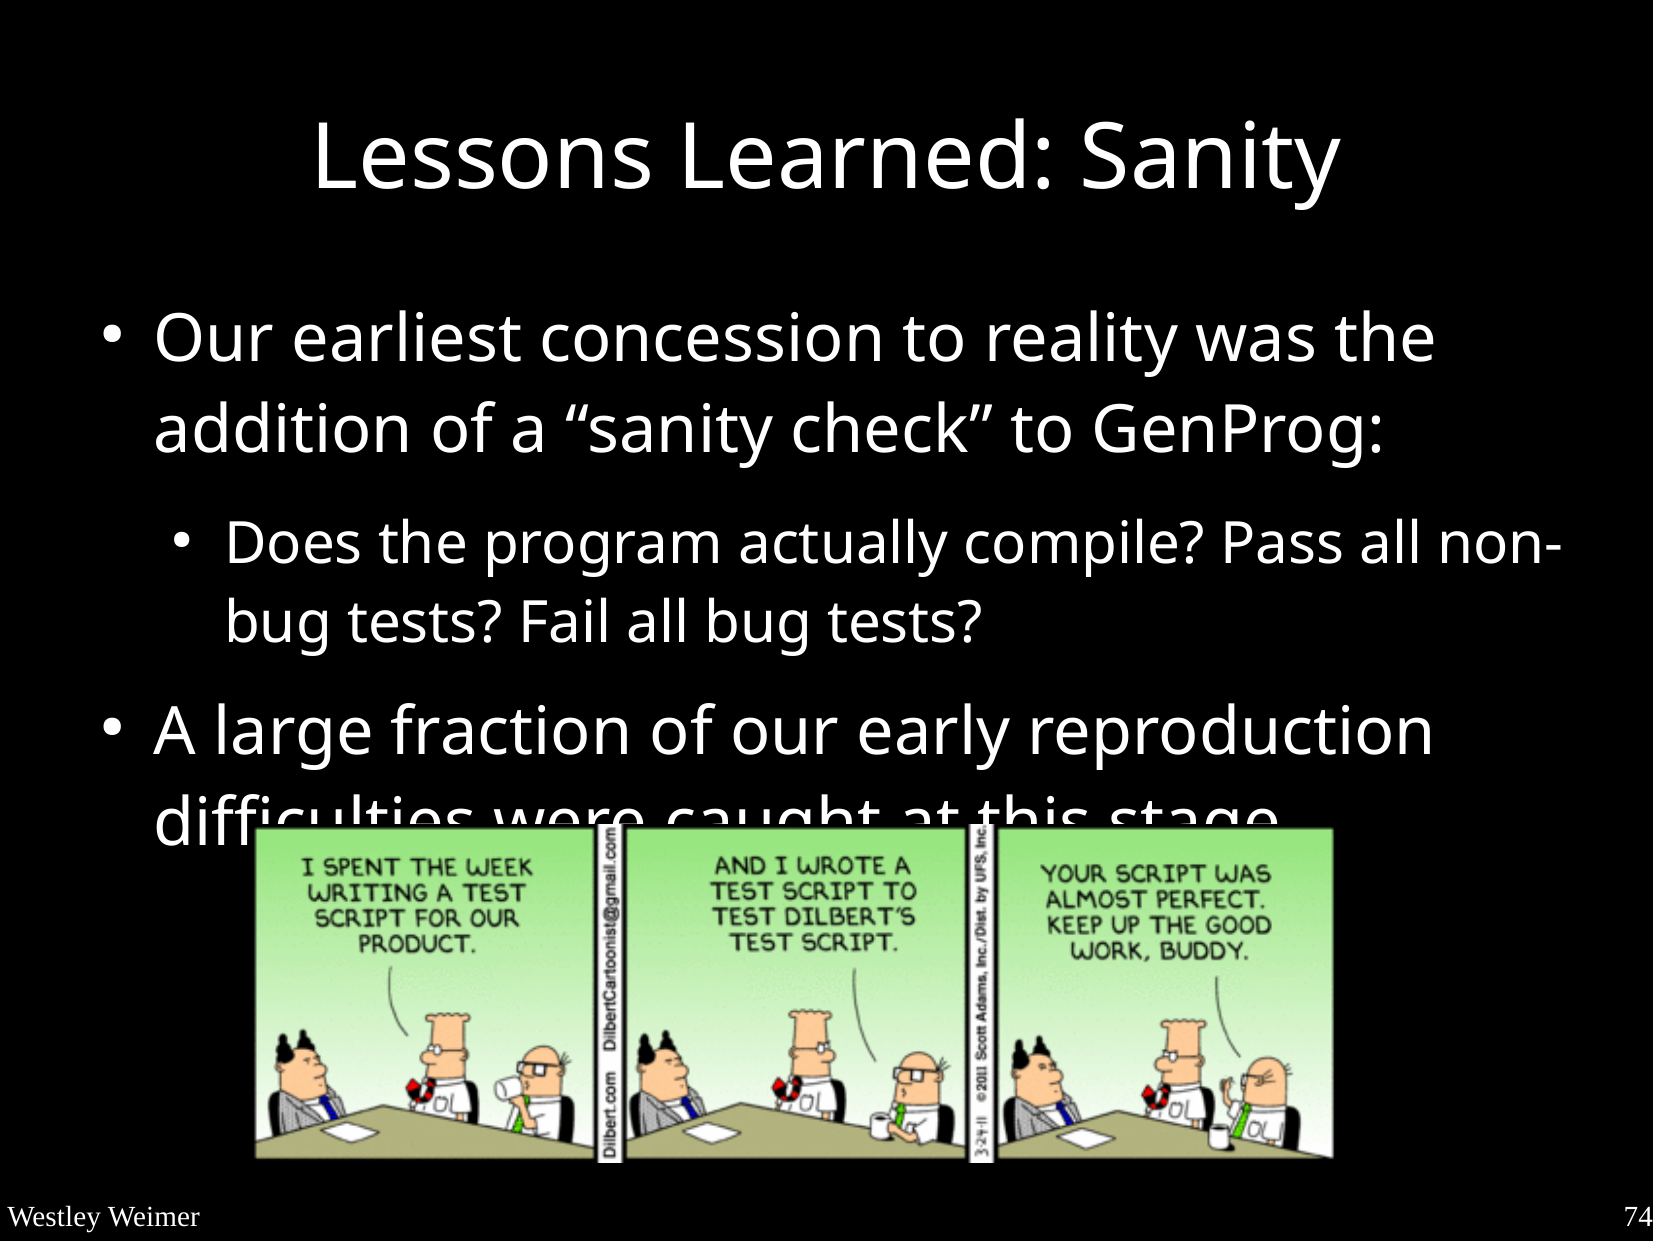

# Lessons Learned: Sanity
Our earliest concession to reality was the addition of a “sanity check” to GenProg:
Does the program actually compile? Pass all non-bug tests? Fail all bug tests?
A large fraction of our early reproduction difficulties were caught at this stage.
74